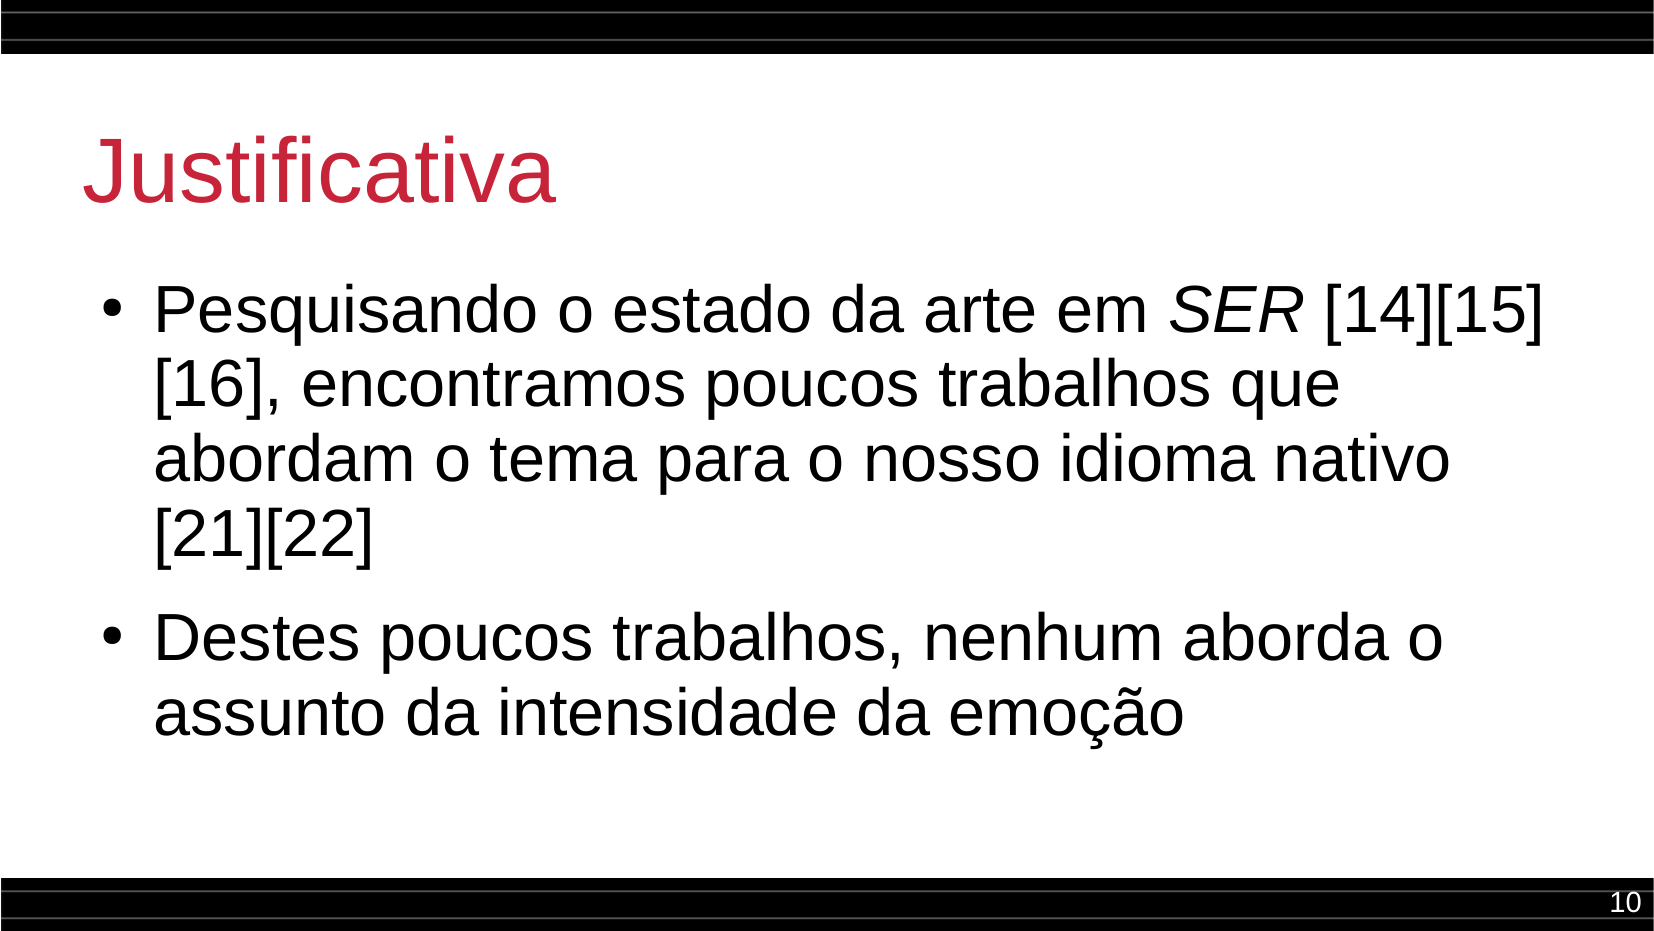

# Justificativa
Pesquisando o estado da arte em SER [14][15][16], encontramos poucos trabalhos que abordam o tema para o nosso idioma nativo [21][22]
Destes poucos trabalhos, nenhum aborda o assunto da intensidade da emoção